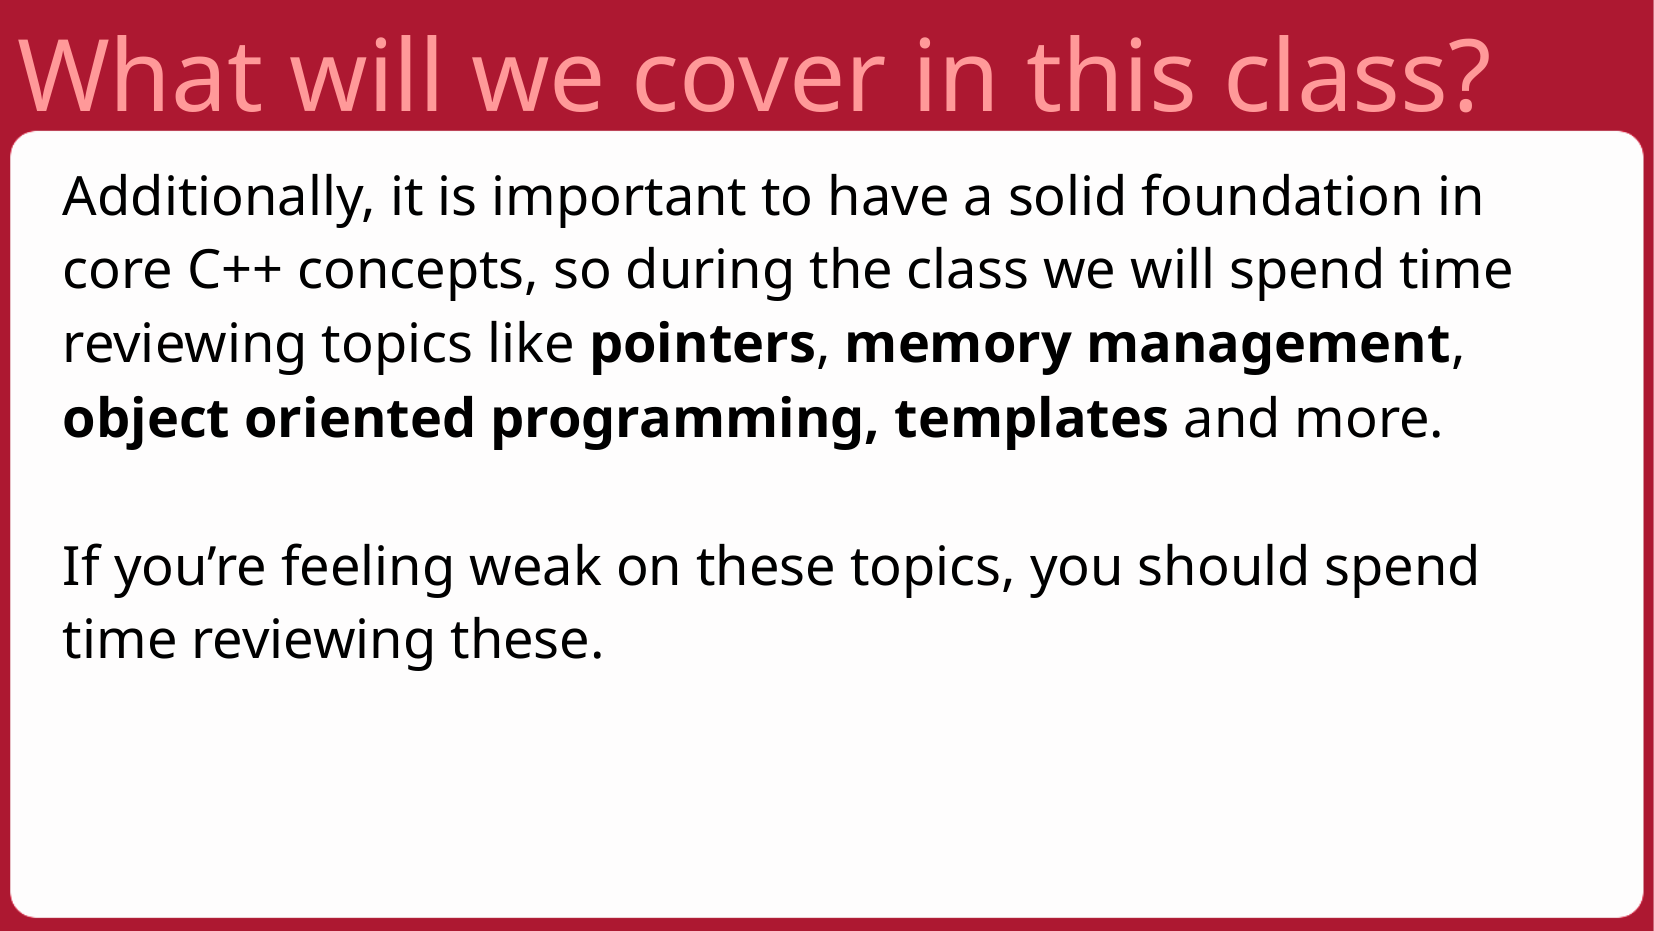

# What will we cover in this class?
Additionally, it is important to have a solid foundation in core C++ concepts, so during the class we will spend time reviewing topics like pointers, memory management, object oriented programming, templates and more.
If you’re feeling weak on these topics, you should spend time reviewing these.